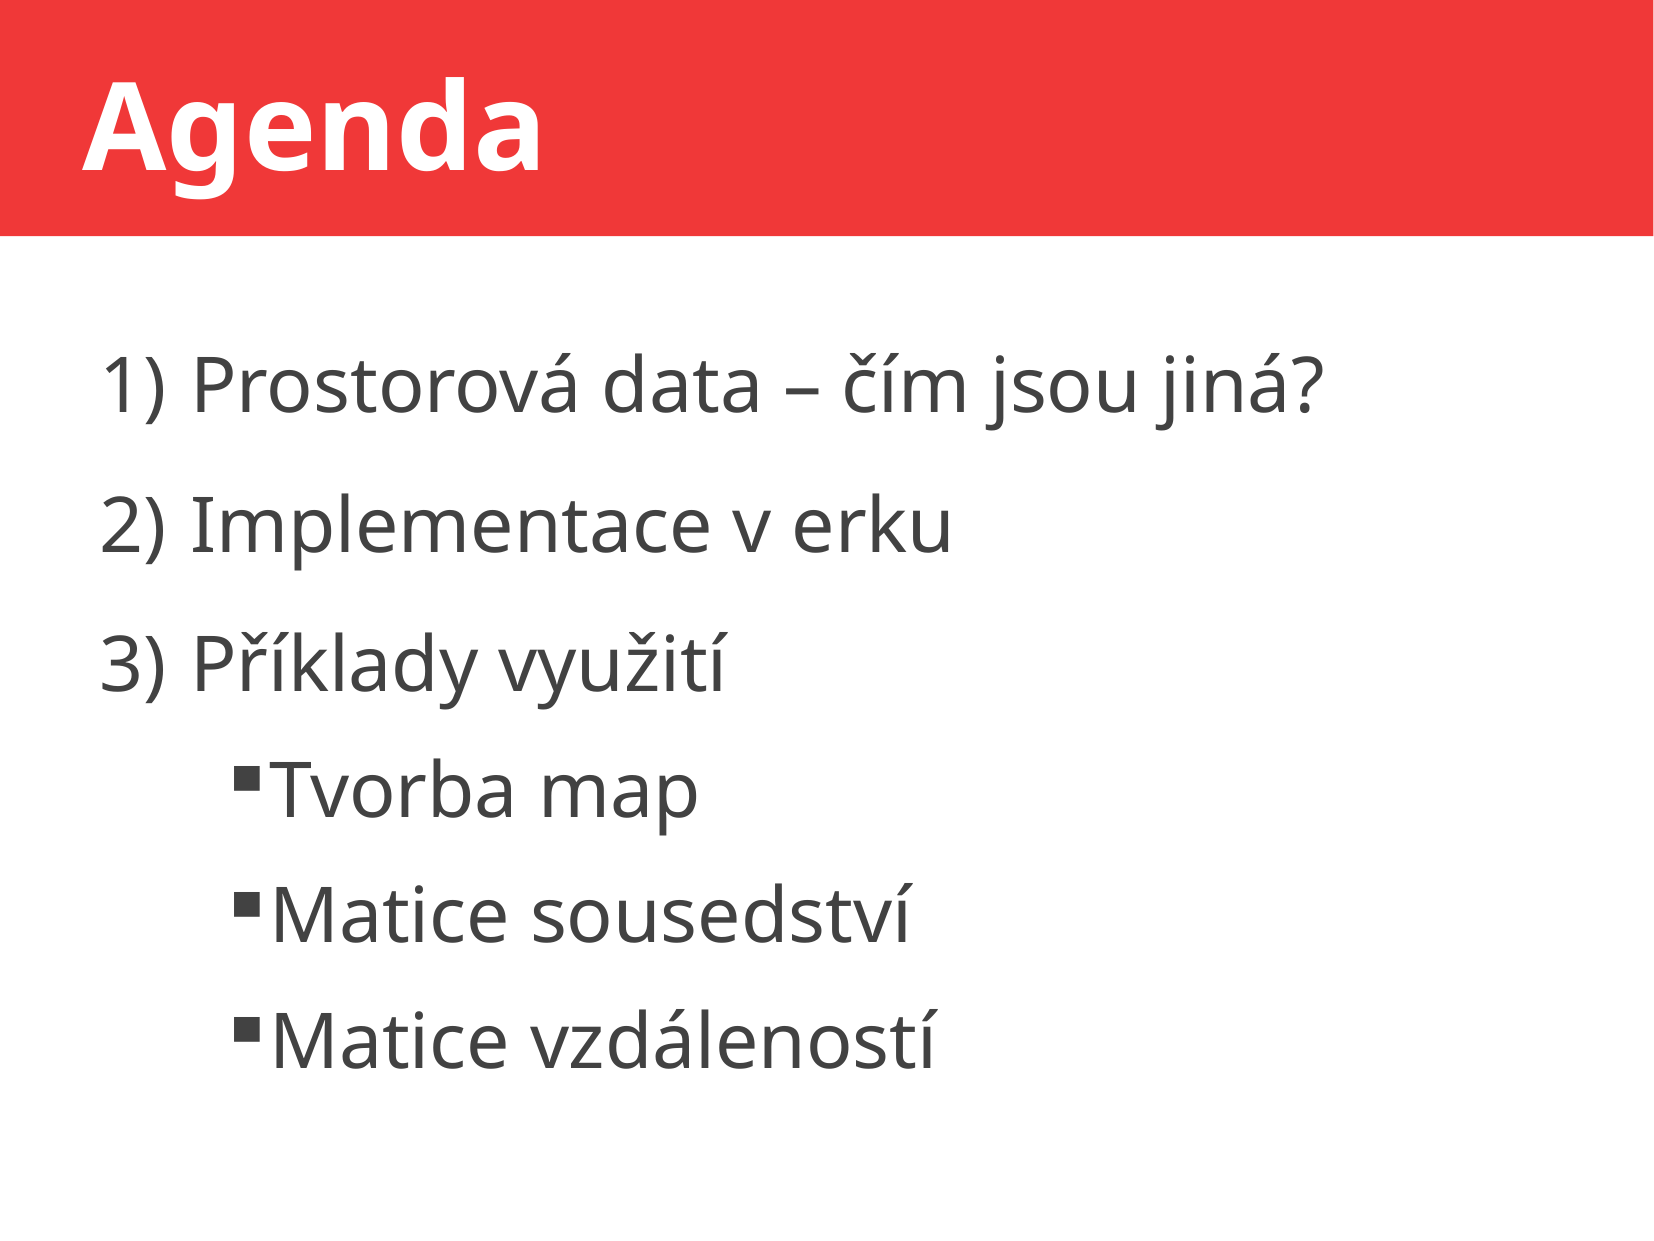

# Agenda
Prostorová data – čím jsou jiná?
Implementace v erku
Příklady využití
Tvorba map
Matice sousedství
Matice vzdáleností